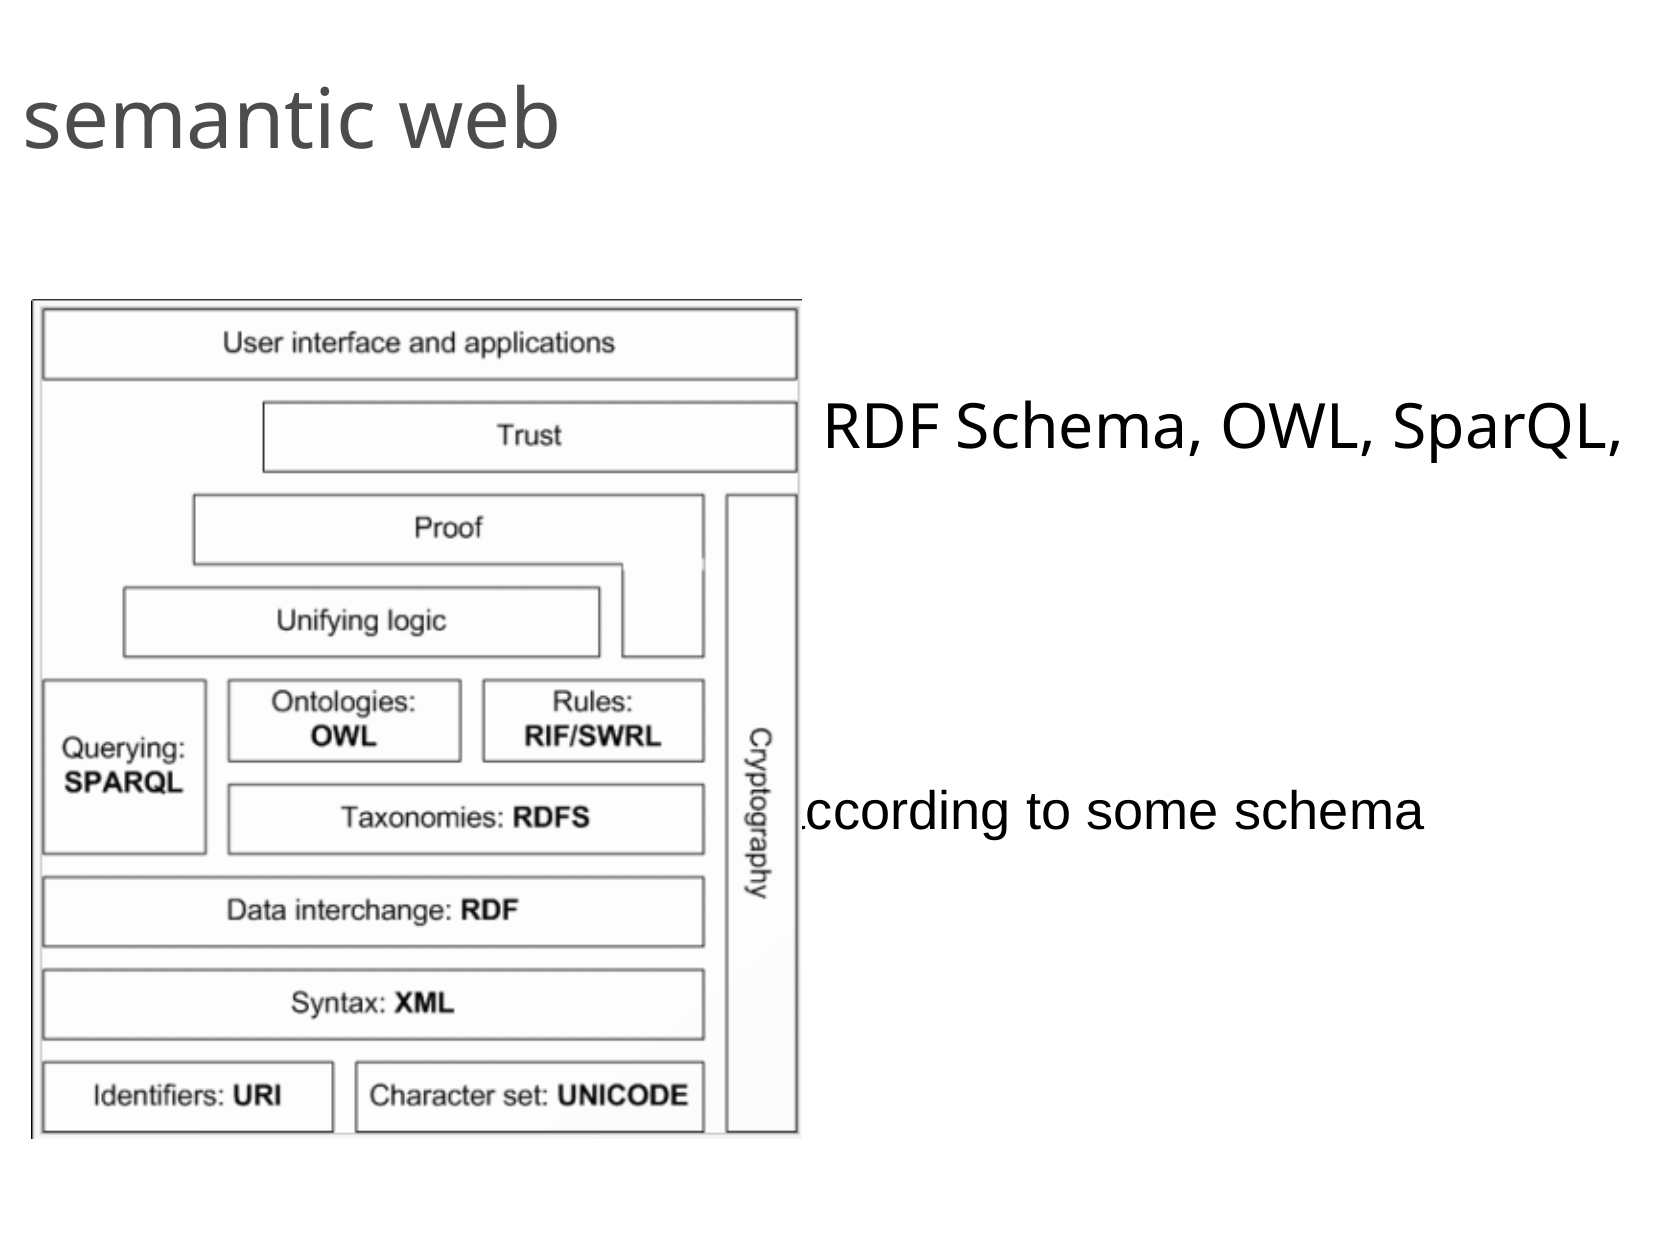

# semantic web
XML, XML Schema, RDF, RDF Schema, OWL, SparQL, RIF, ...
prescription (?)
change to XML
express your information according to some schema
...
profit ???